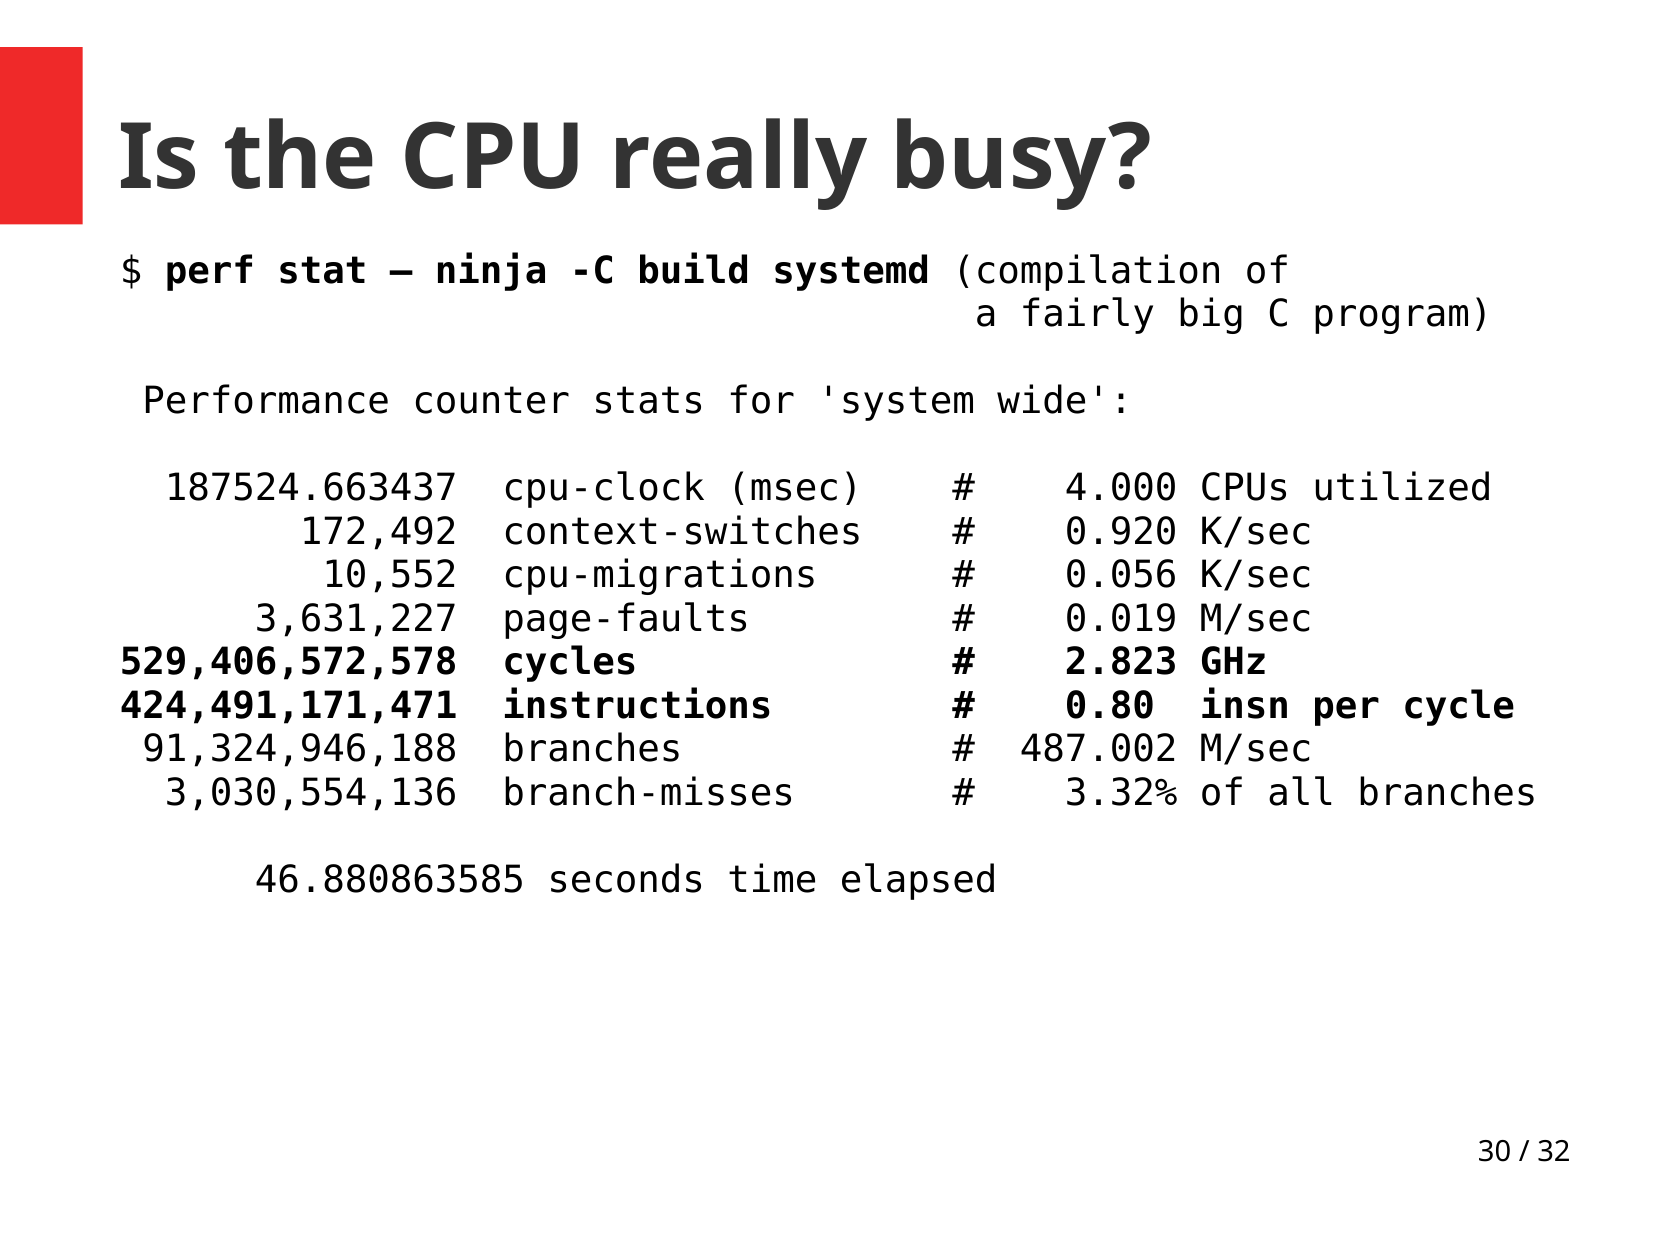

# Is the CPU really busy?
$ perf stat – ninja -C build systemd (compilation of
 a fairly big C program)
 Performance counter stats for 'system wide':
 187524.663437 cpu-clock (msec) # 4.000 CPUs utilized
 172,492 context-switches # 0.920 K/sec
 10,552 cpu-migrations # 0.056 K/sec
 3,631,227 page-faults # 0.019 M/sec
529,406,572,578 cycles # 2.823 GHz
424,491,171,471 instructions # 0.80 insn per cycle
 91,324,946,188 branches # 487.002 M/sec
 3,030,554,136 branch-misses # 3.32% of all branches
 46.880863585 seconds time elapsed
30